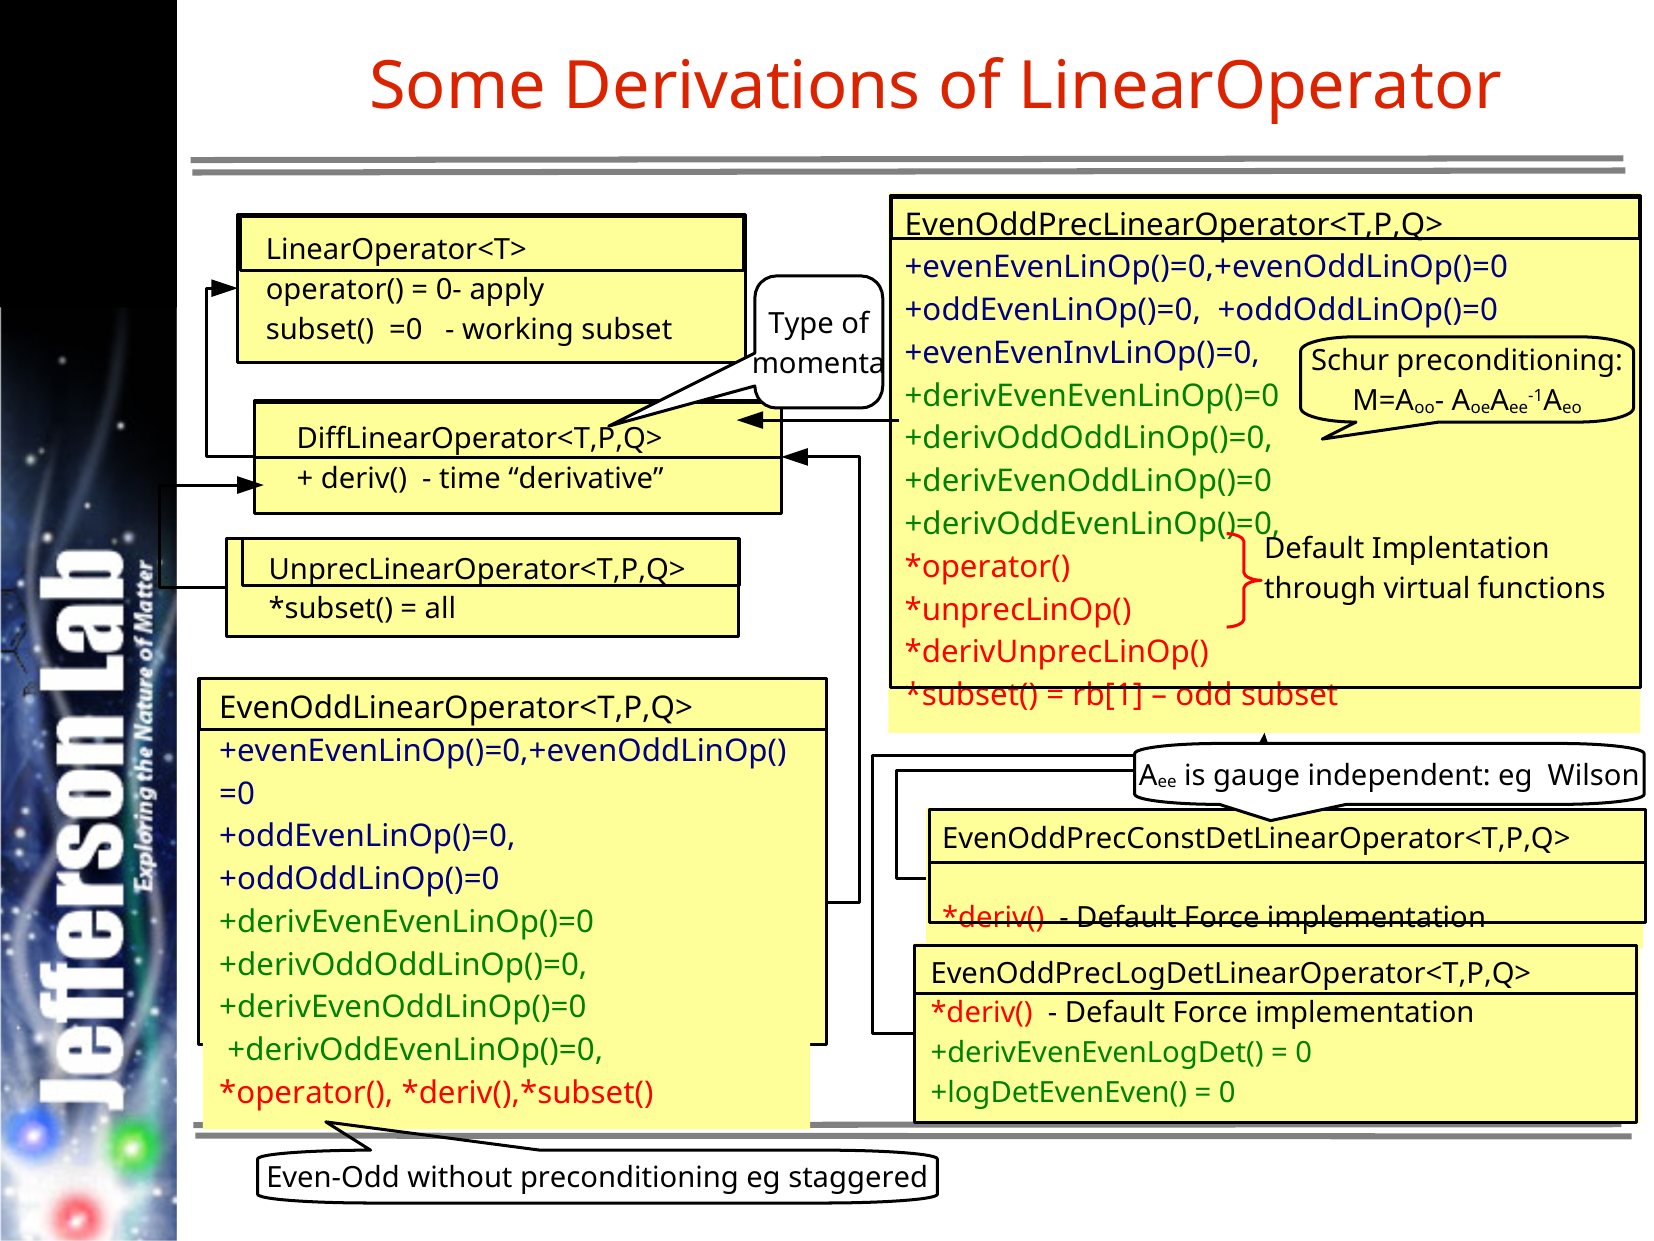

# Some Derivations of LinearOperator
EvenOddPrecLinearOperator<T,P,Q>
+evenEvenLinOp()=0,+evenOddLinOp()=0
+oddEvenLinOp()=0, +oddOddLinOp()=0
+evenEvenInvLinOp()=0,
+derivEvenEvenLinOp()=0
+derivOddOddLinOp()=0, +derivEvenOddLinOp()=0
+derivOddEvenLinOp()=0,
*operator()
*unprecLinOp()
*derivUnprecLinOp()
*subset() = rb[1] – odd subset
LinearOperator<T>
operator() = 0- apply
subset() =0 - working subset
Type of
momenta
Schur preconditioning:
M=Aoo- AoeAee-1Aeo
DiffLinearOperator<T,P,Q>
+ deriv() - time “derivative”
Default Implentation
through virtual functions
UnprecLinearOperator<T,P,Q>
*subset() = all
EvenOddLinearOperator<T,P,Q>
+evenEvenLinOp()=0,+evenOddLinOp()=0
+oddEvenLinOp()=0, +oddOddLinOp()=0
+derivEvenEvenLinOp()=0
+derivOddOddLinOp()=0,
+derivEvenOddLinOp()=0
 +derivOddEvenLinOp()=0,
*operator(), *deriv(),*subset()
Aee is gauge independent: eg Wilson
EvenOddPrecConstDetLinearOperator<T,P,Q>
*deriv() - Default Force implementation
EvenOddPrecLogDetLinearOperator<T,P,Q>
*deriv() - Default Force implementation
+derivEvenEvenLogDet() = 0
+logDetEvenEven() = 0
Even-Odd without preconditioning eg staggered